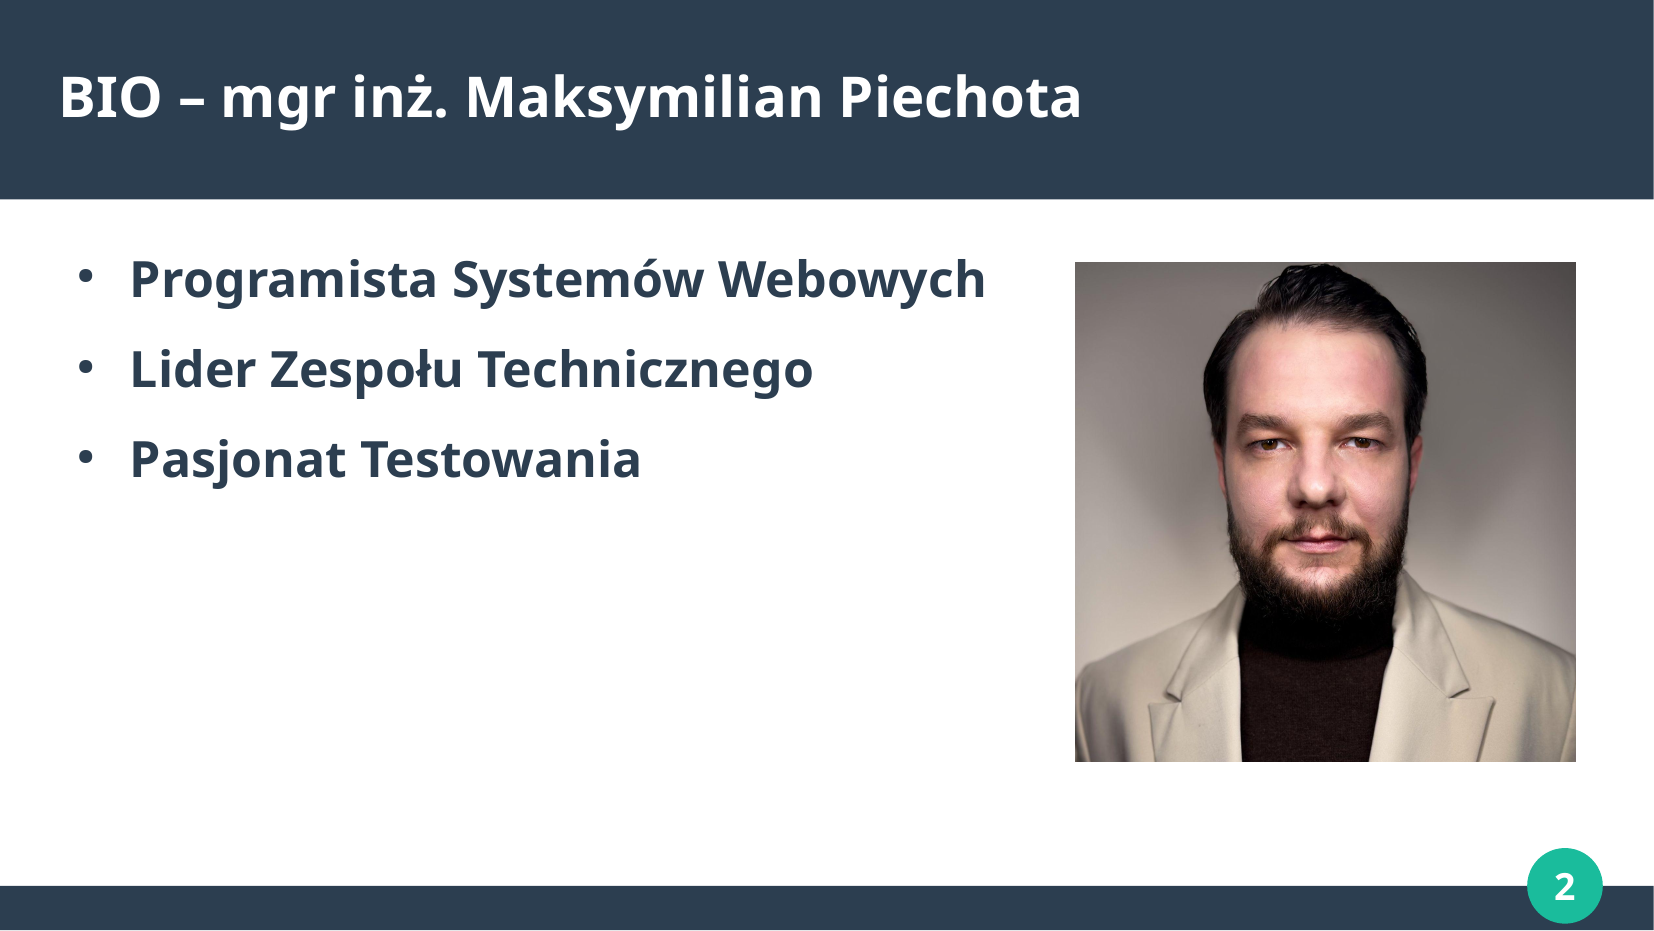

# BIO – mgr inż. Maksymilian Piechota
Programista Systemów Webowych
Lider Zespołu Technicznego
Pasjonat Testowania